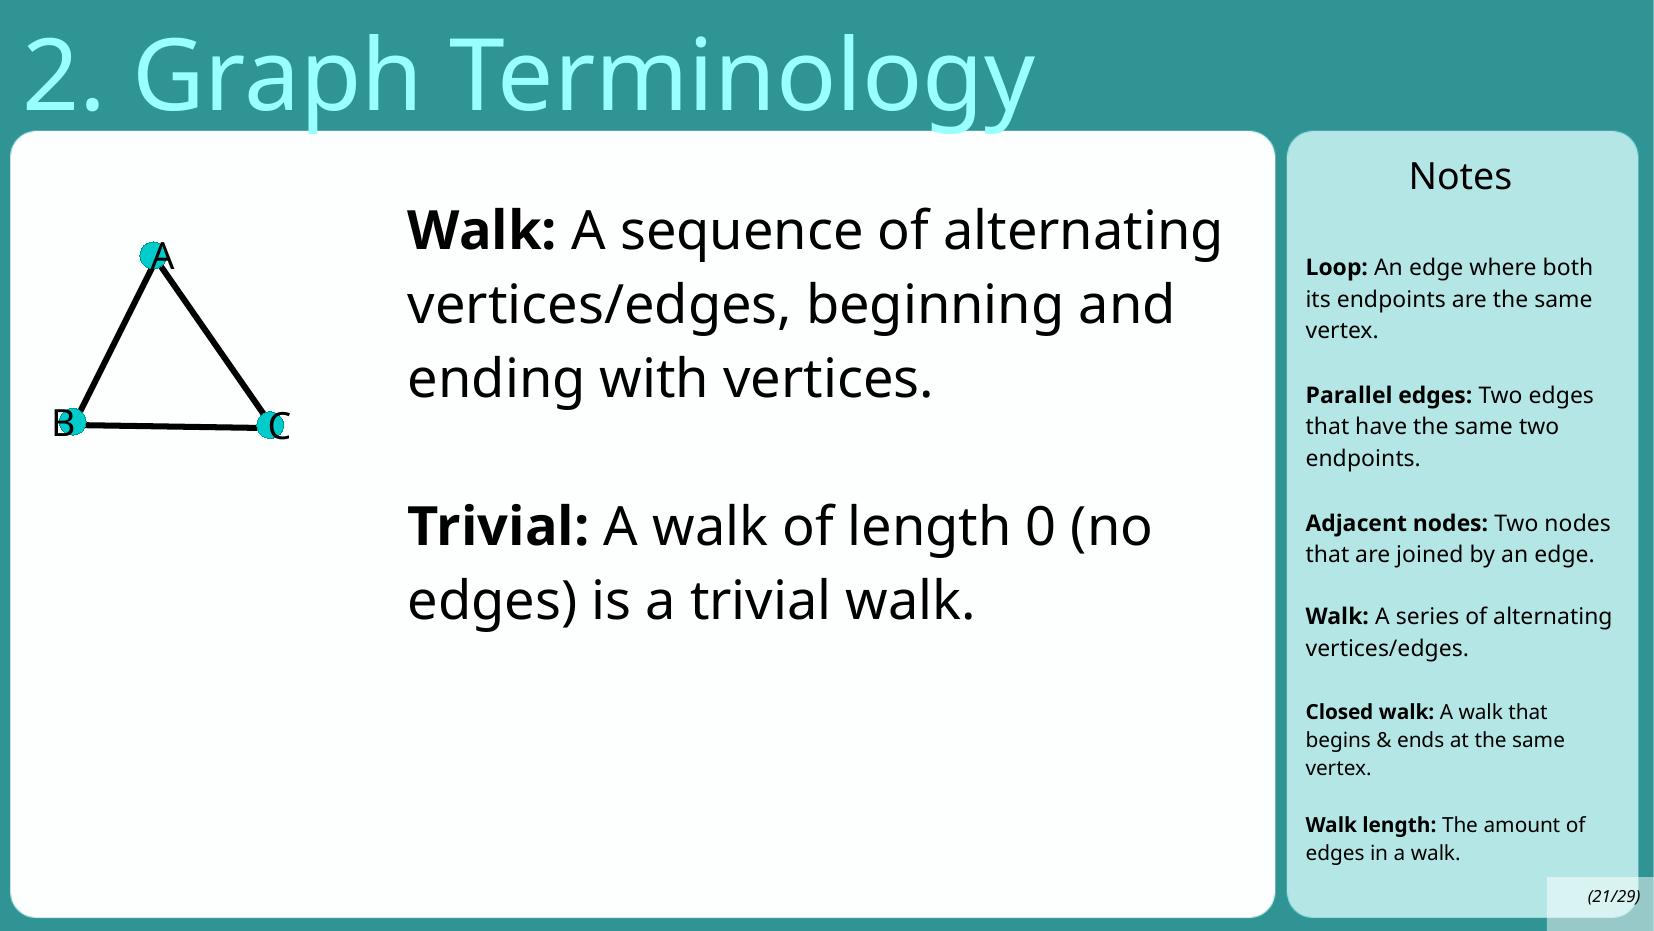

# 2. Graph Terminology
Notes
Loop: An edge where both its endpoints are the same vertex.
Parallel edges: Two edges that have the same two endpoints.
Adjacent nodes: Two nodes that are joined by an edge.
Walk: A series of alternating vertices/edges.
Closed walk: A walk that begins & ends at the same vertex.
Walk length: The amount of edges in a walk.
Walk: A sequence of alternating vertices/edges, beginning and ending with vertices.
Trivial: A walk of length 0 (no edges) is a trivial walk.
A
B
C